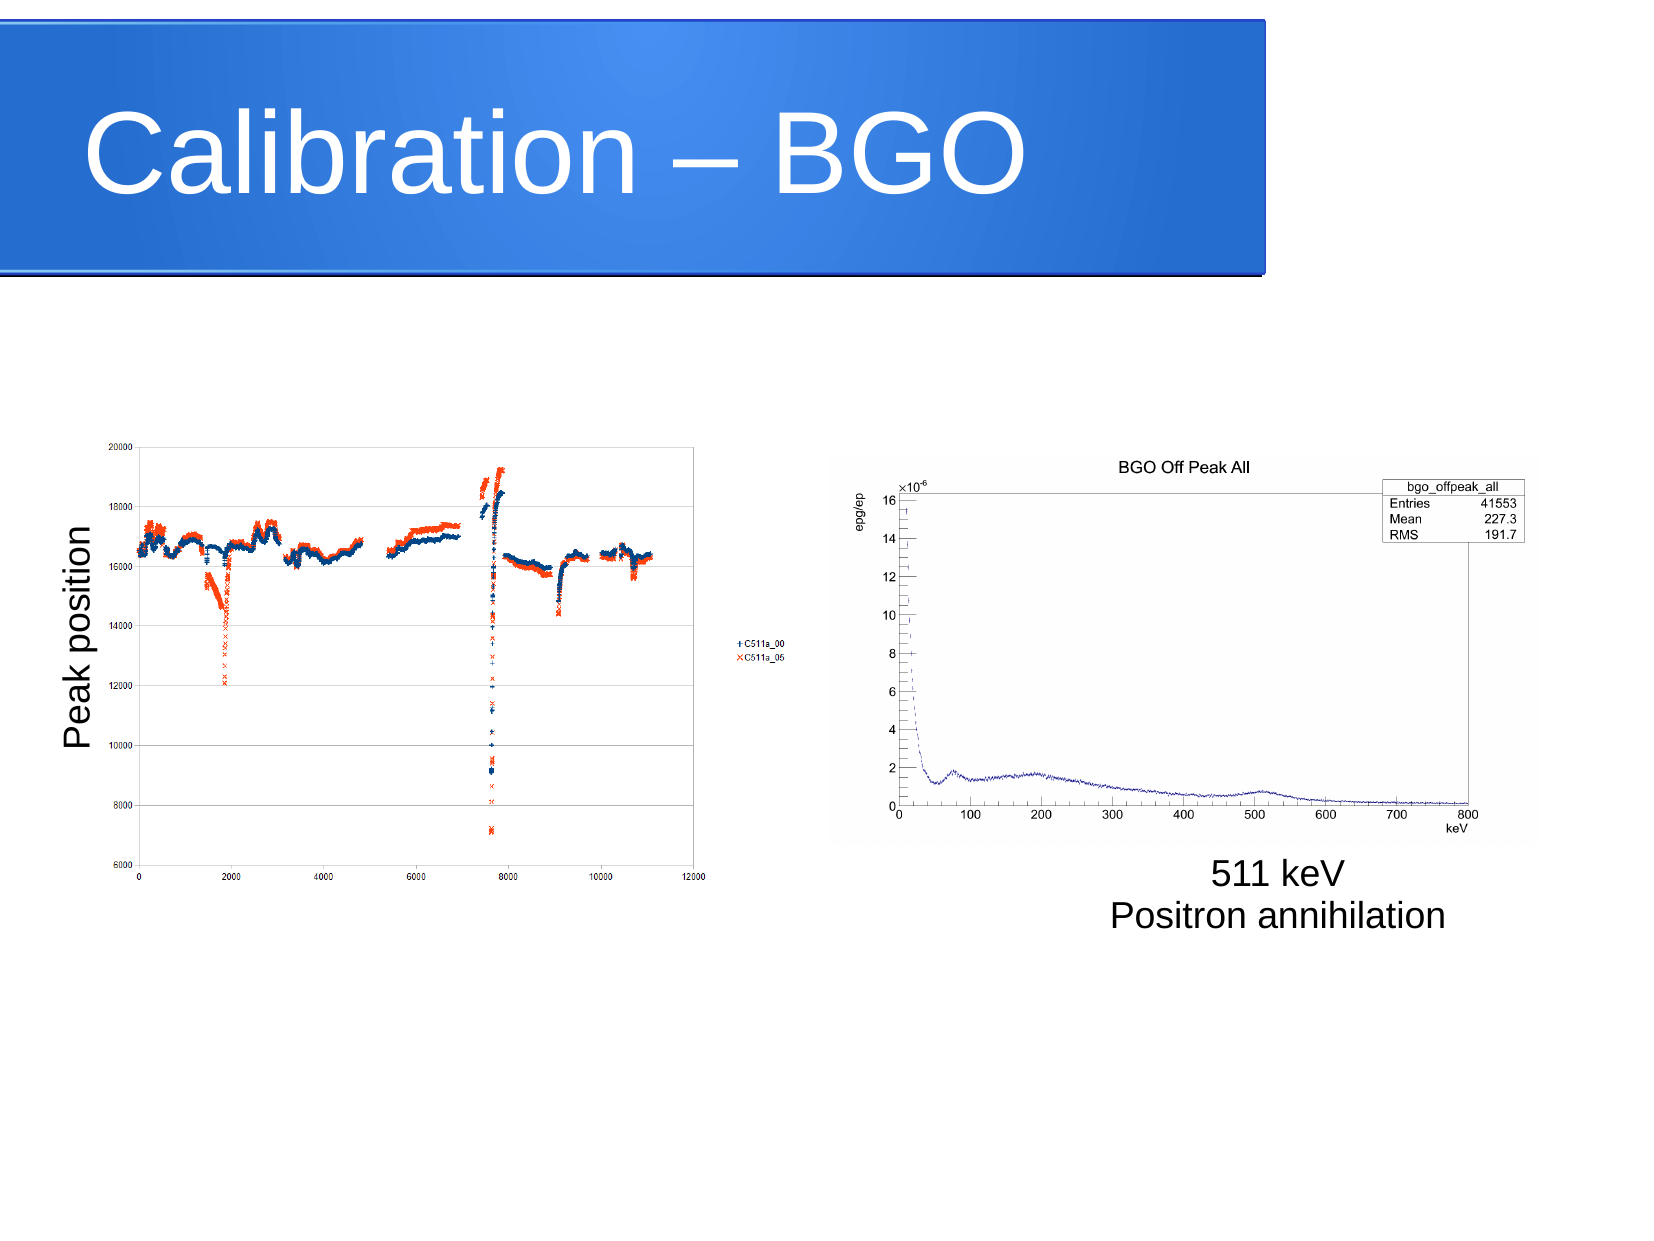

# Calibration – BGO
Peak position
511 keV
Positron annihilation